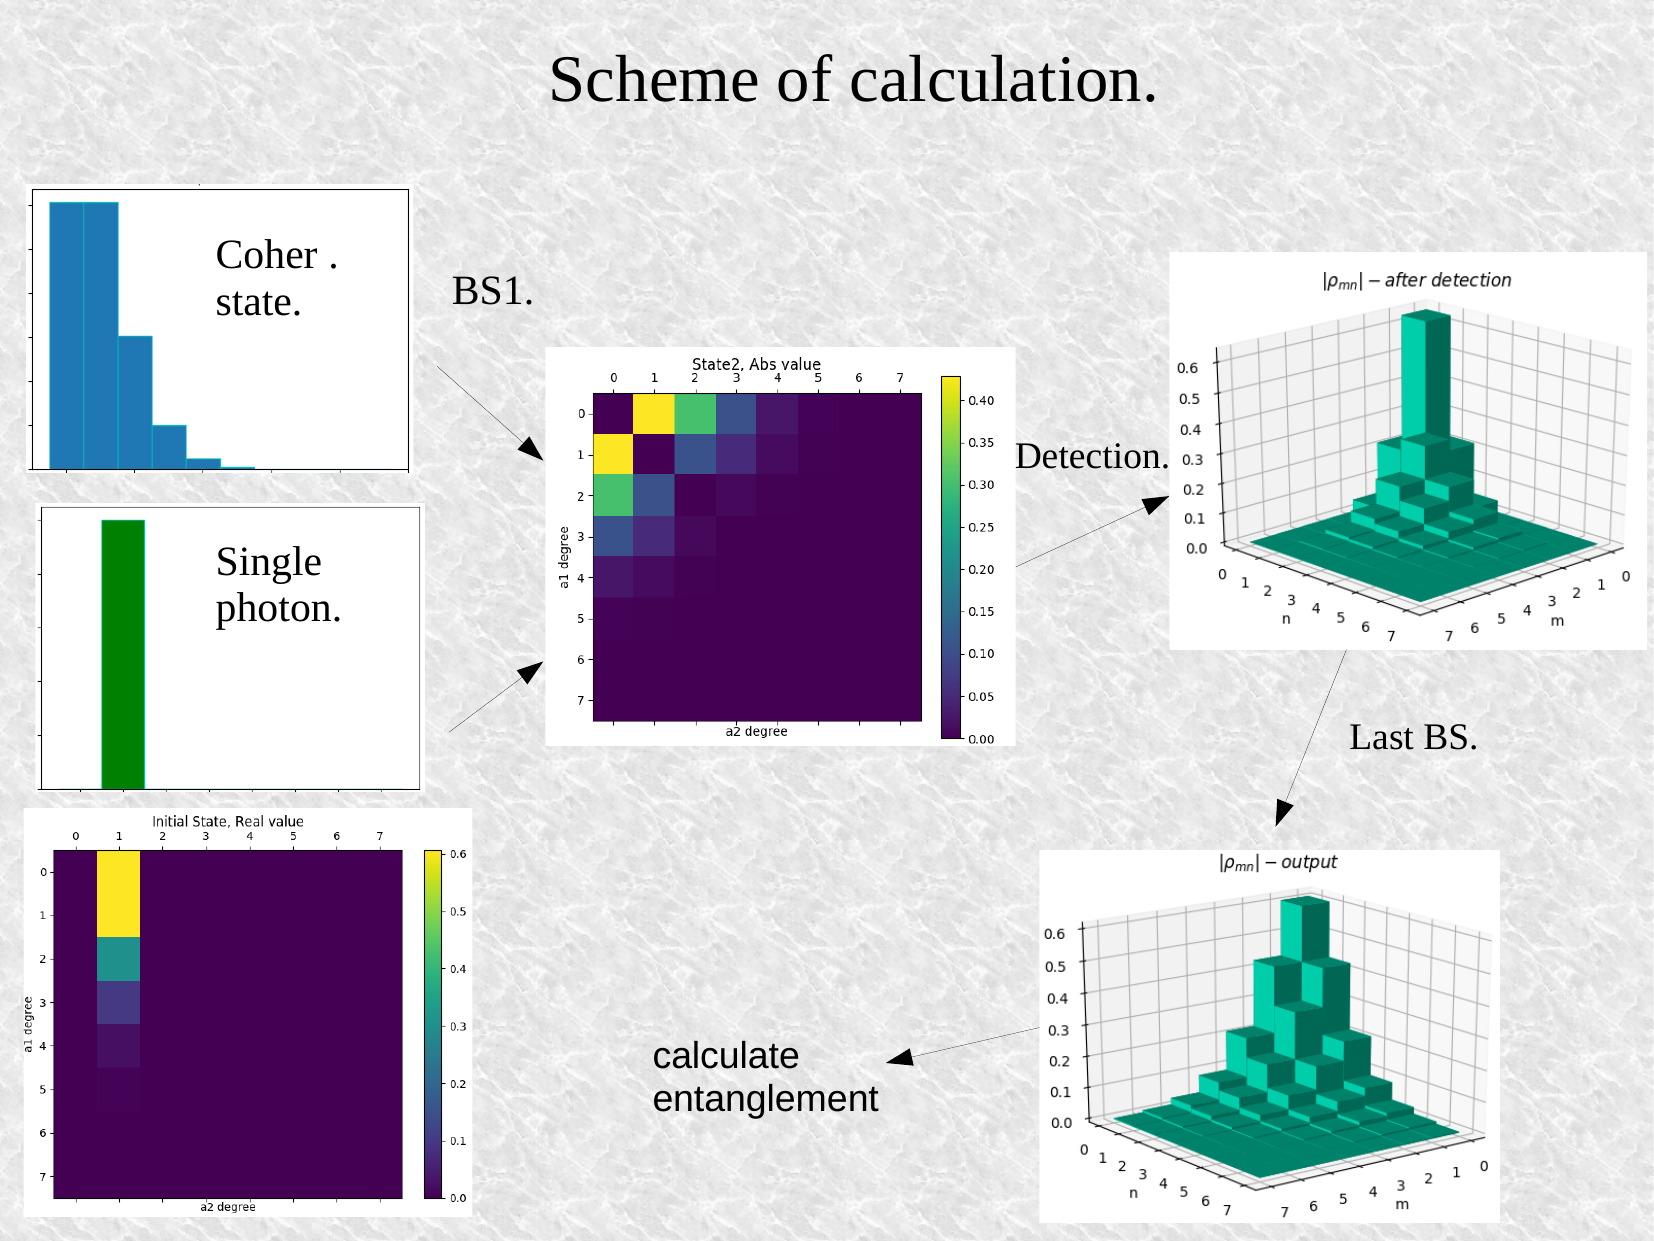

Scheme of calculation.
Coher .
state.
BS1.
Detection.
Single photon.
Last BS.
calculate
entanglement